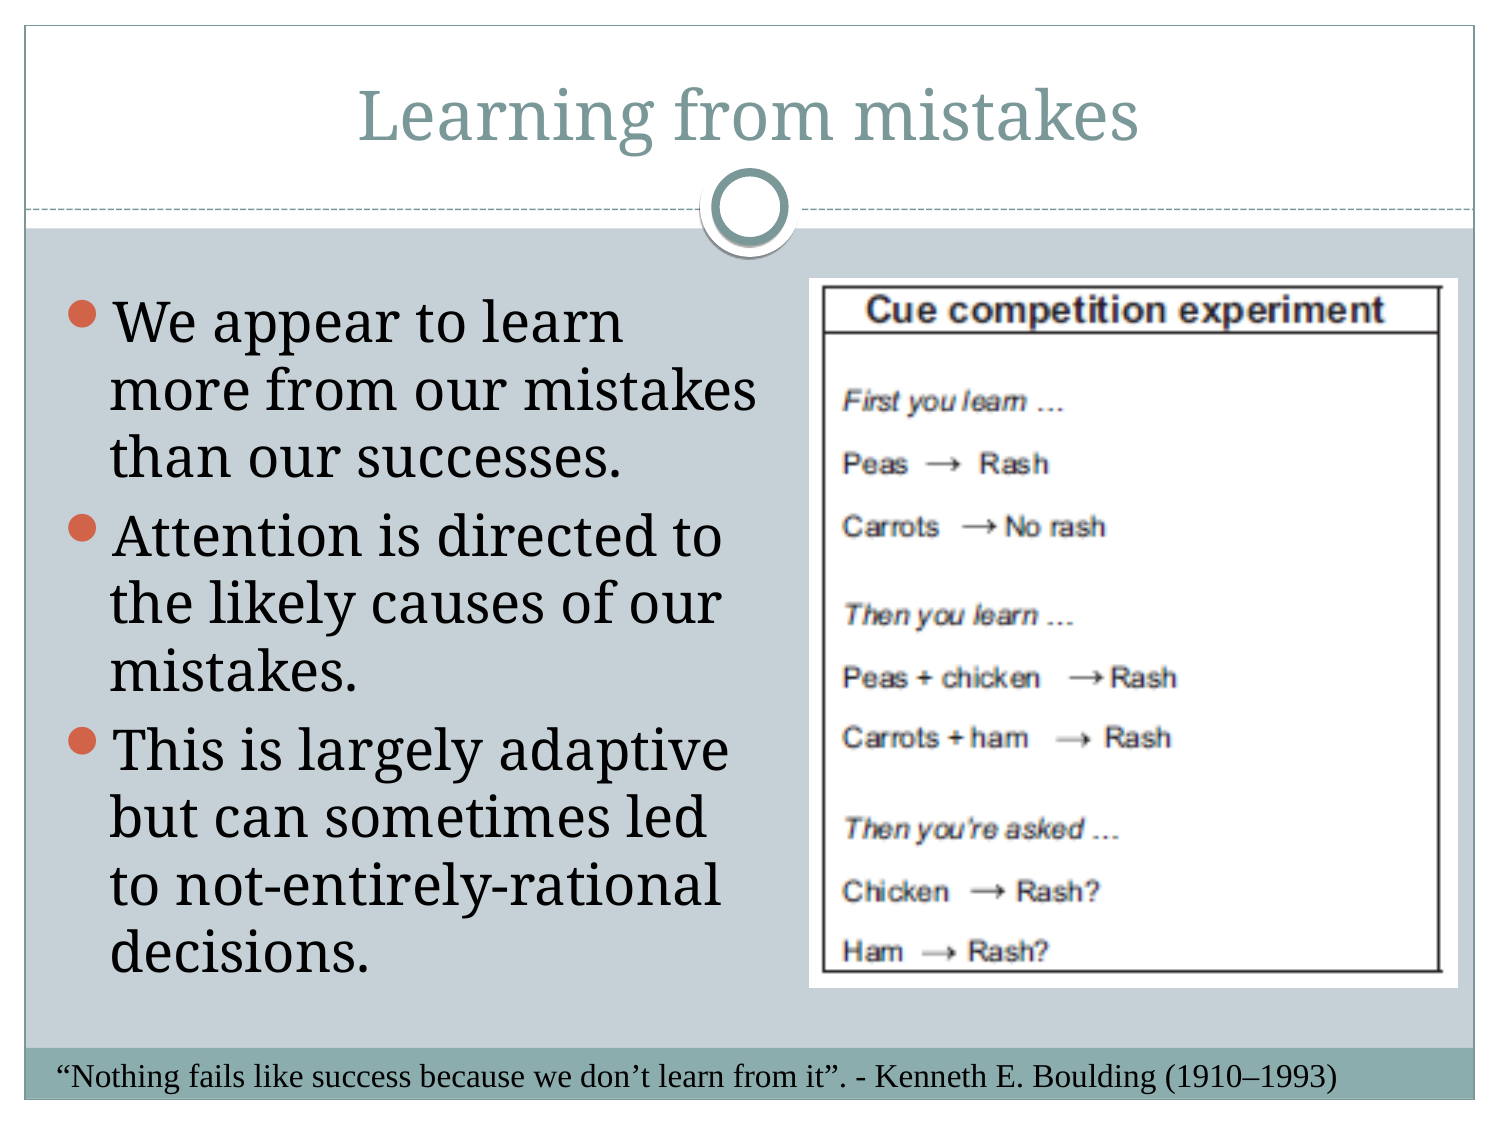

# Learning from mistakes
We appear to learn more from our mistakes than our successes.
Attention is directed to the likely causes of our mistakes.
This is largely adaptive but can sometimes led to not-entirely-rational decisions.
“Nothing fails like success because we don’t learn from it”. - Kenneth E. Boulding (1910–1993)